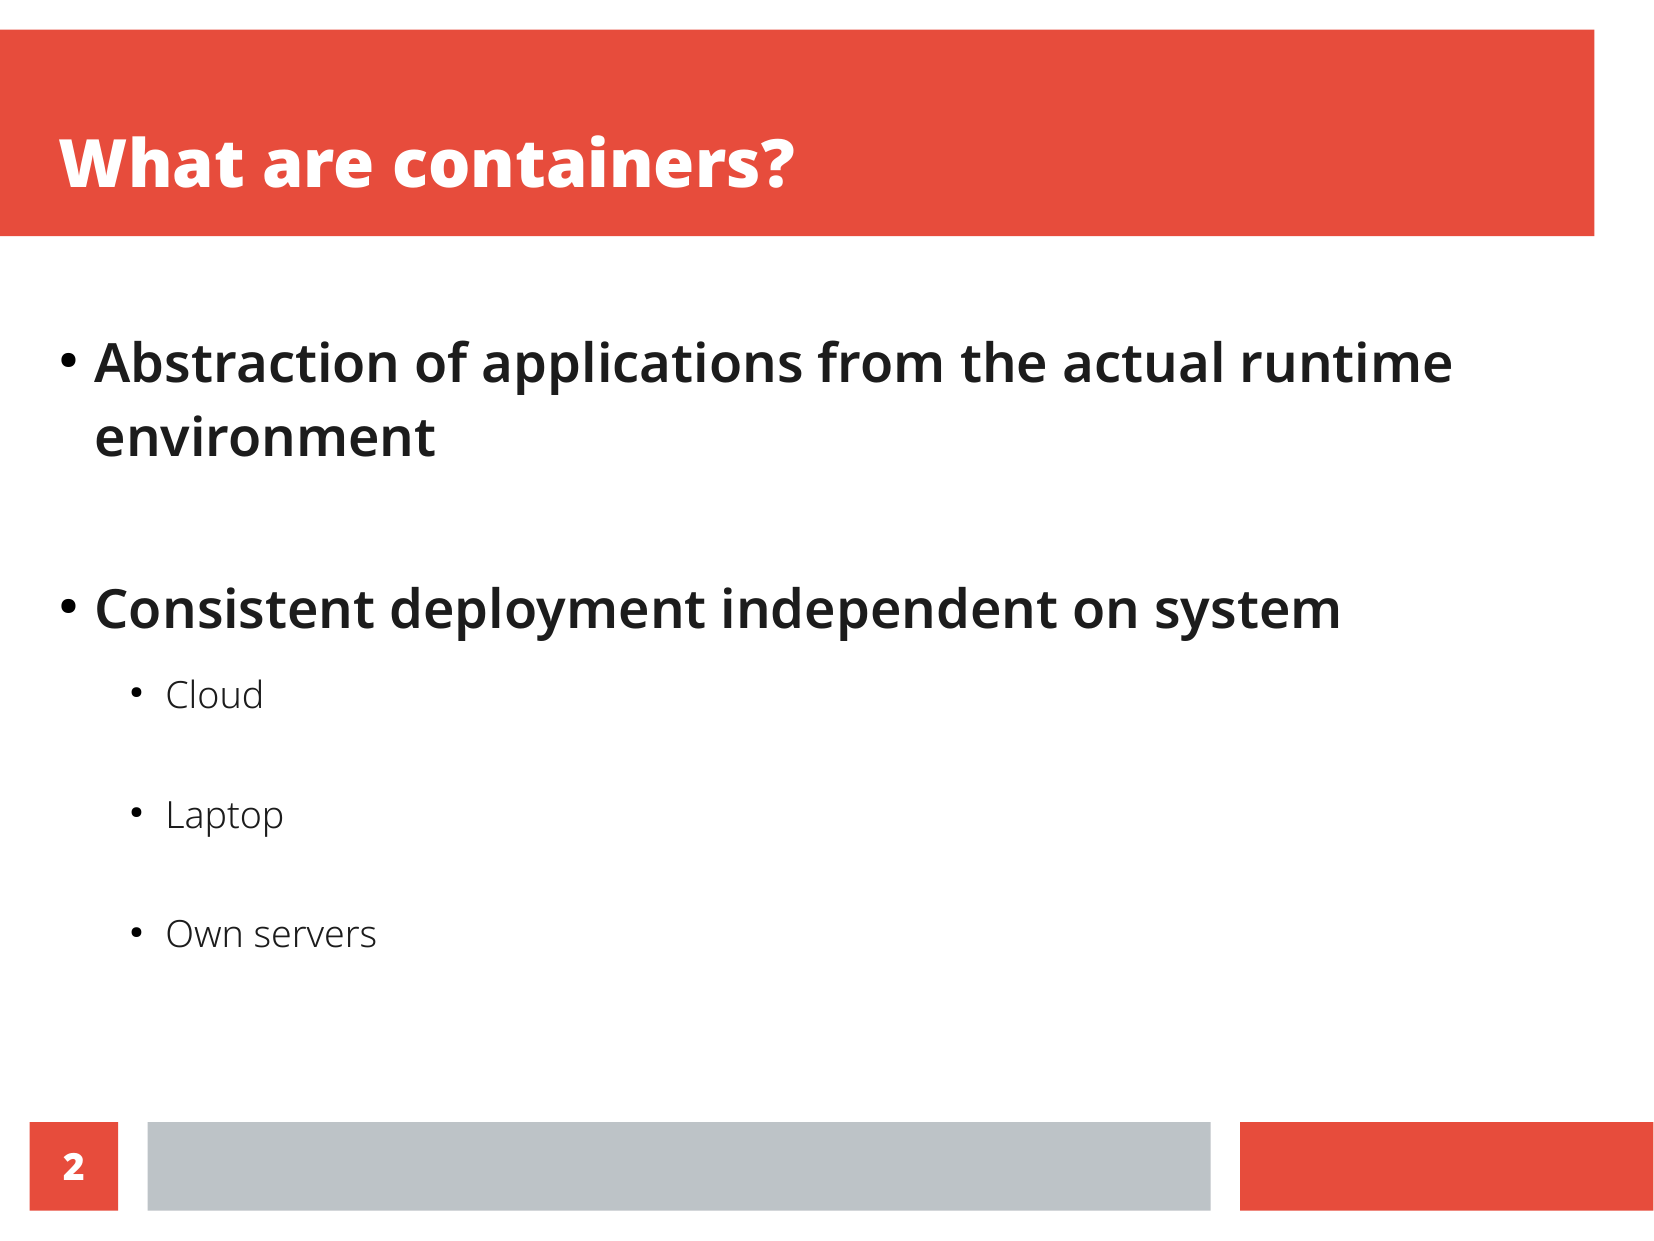

# What are containers?
Abstraction of applications from the actual runtime environment
Consistent deployment independent on system
Cloud
Laptop
Own servers
2